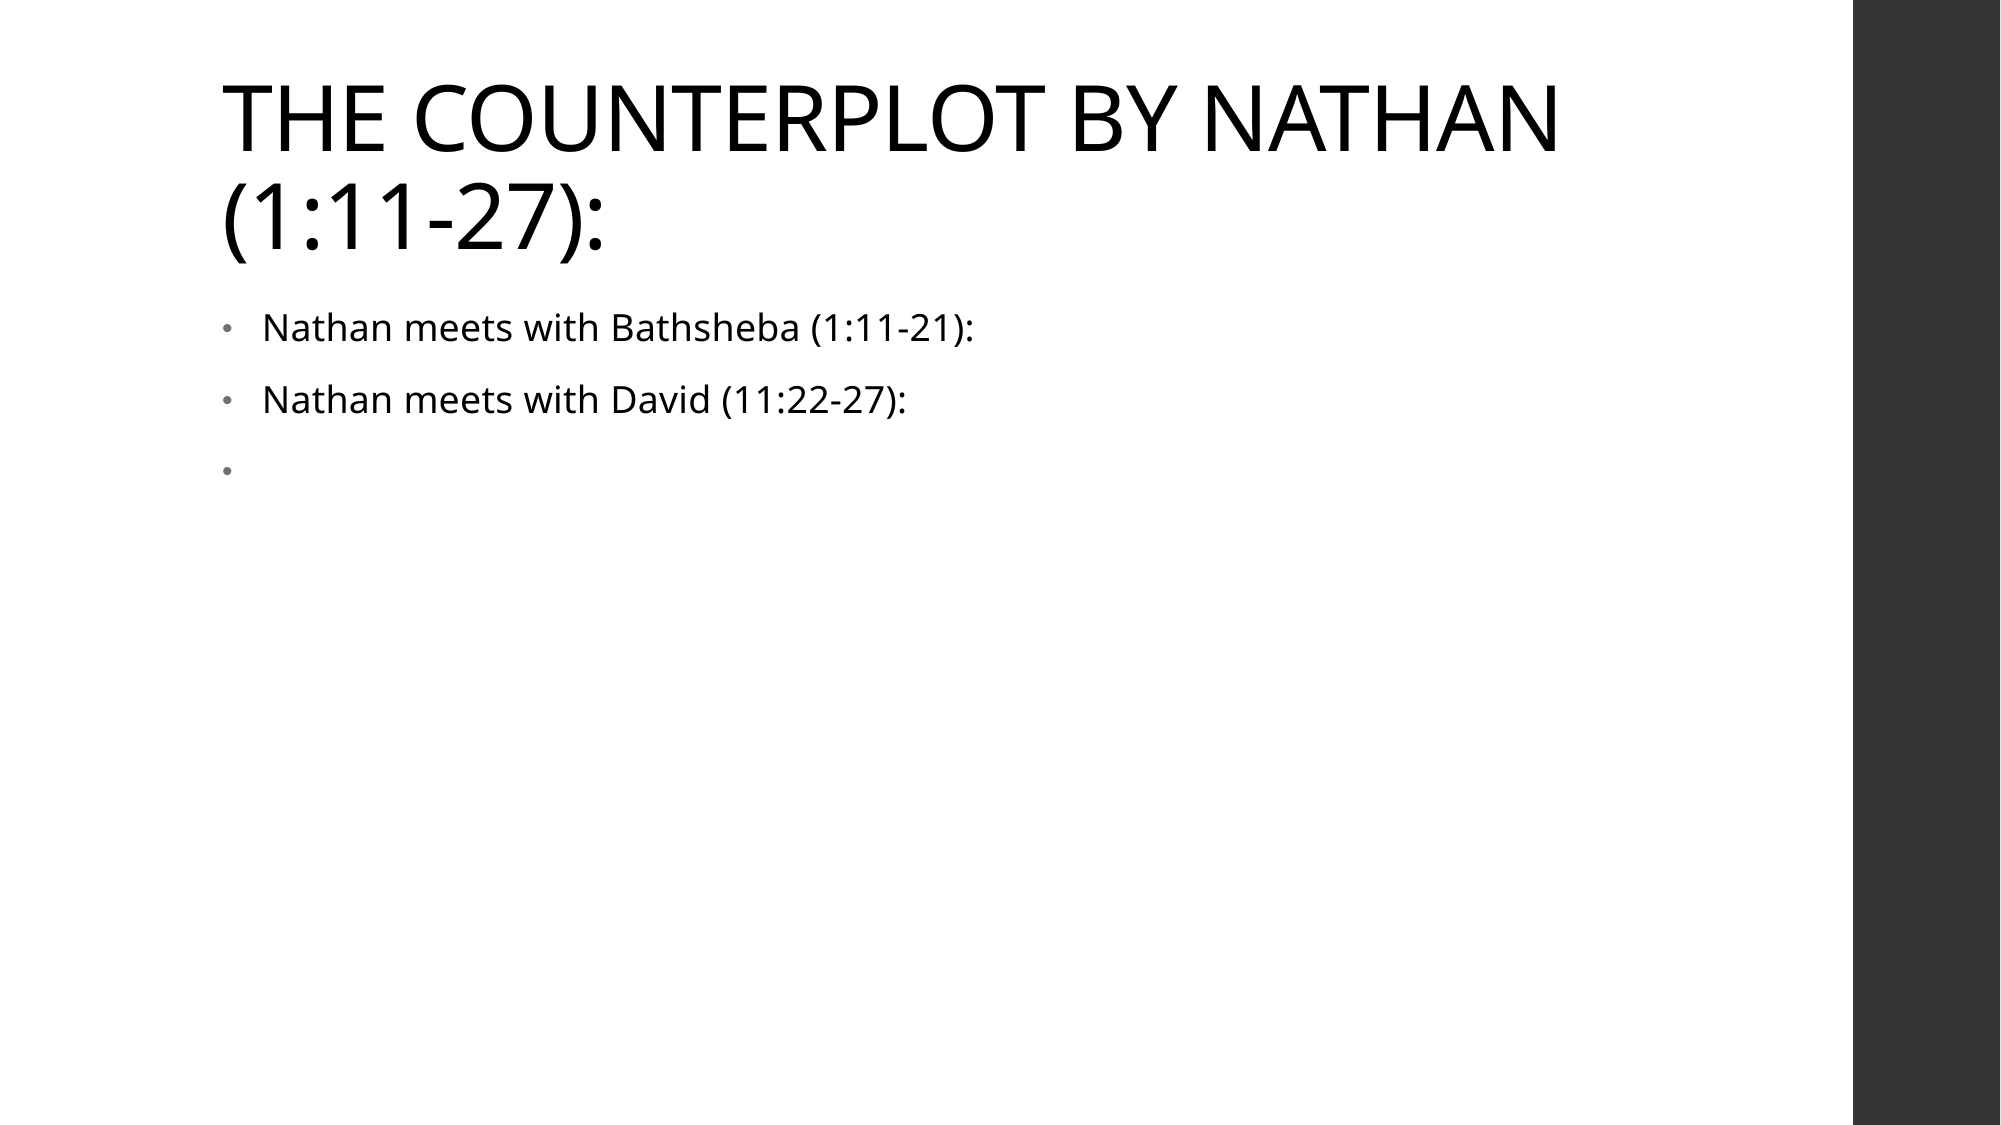

# THE COUNTERPLOT BY NATHAN (1:11-27):
 Nathan meets with Bathsheba (1:11-21):
 Nathan meets with David (11:22-27):